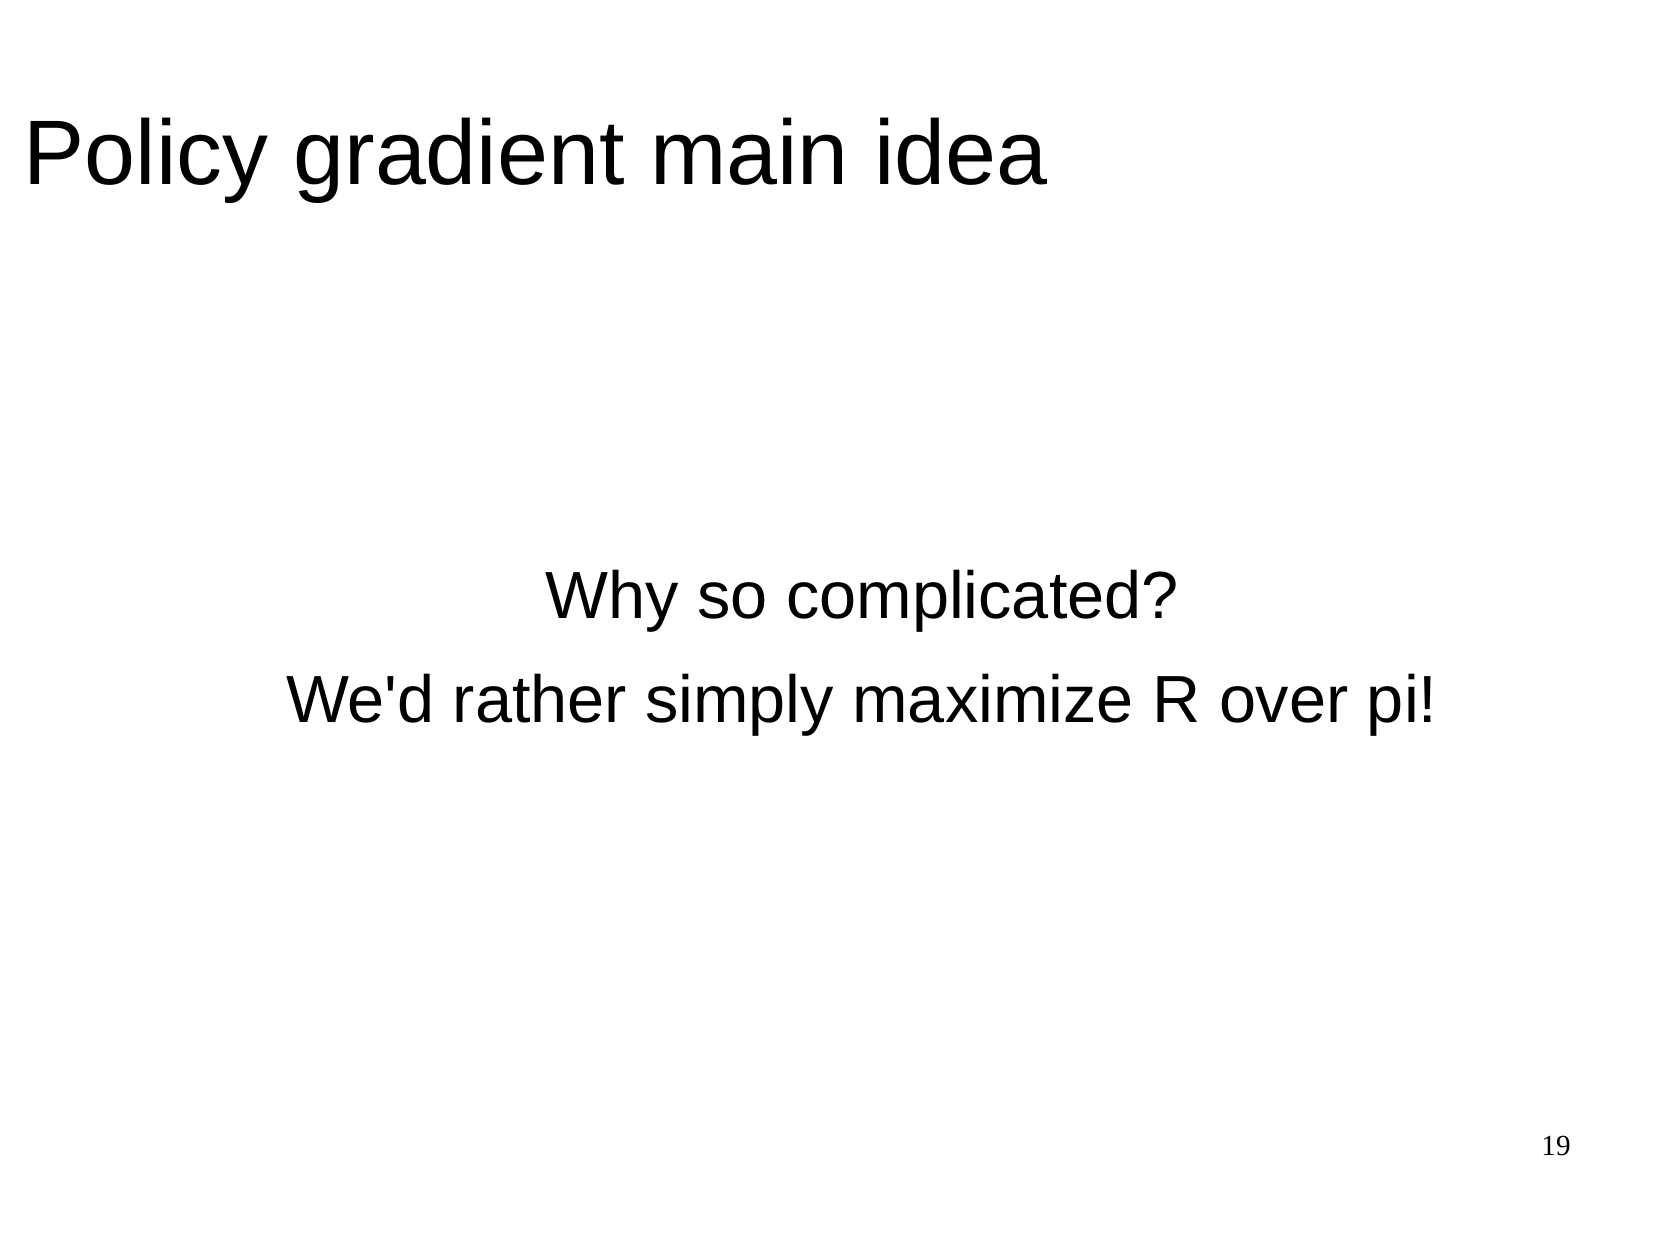

# Policy gradient main idea
Why so complicated?
We'd rather simply maximize R over pi!
19